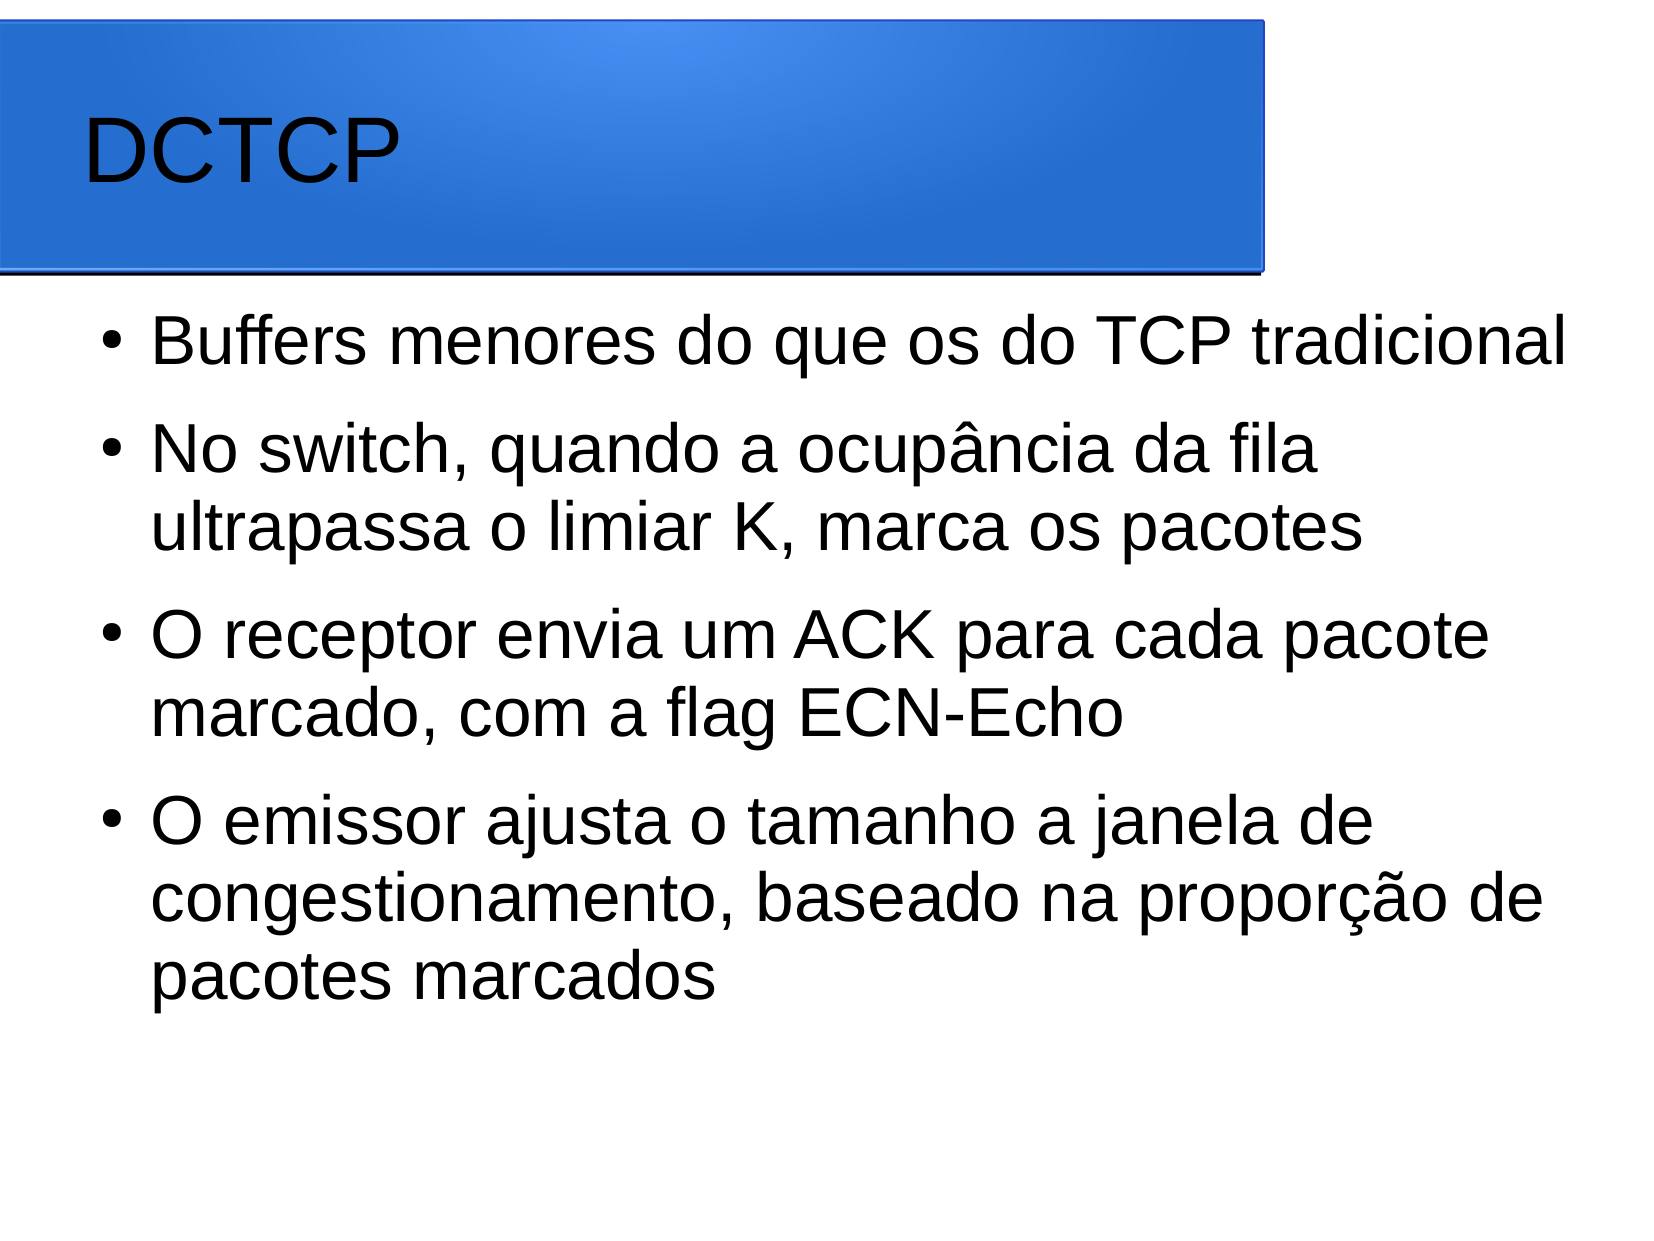

# DCTCP
Buffers menores do que os do TCP tradicional
No switch, quando a ocupância da fila ultrapassa o limiar K, marca os pacotes
O receptor envia um ACK para cada pacote marcado, com a flag ECN-Echo
O emissor ajusta o tamanho a janela de congestionamento, baseado na proporção de pacotes marcados